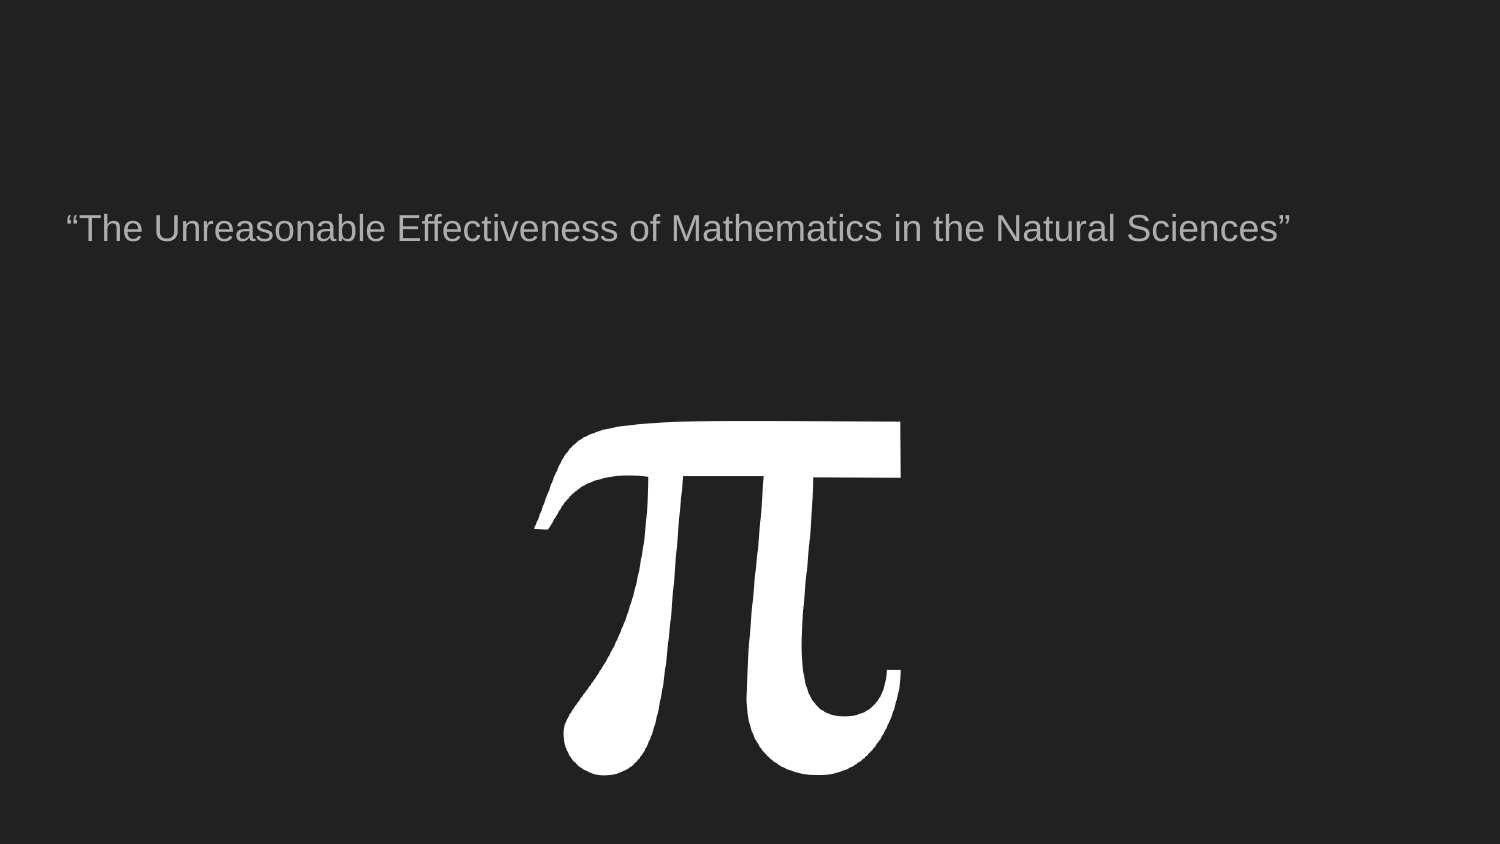

#
“The Unreasonable Effectiveness of Mathematics in the Natural Sciences”